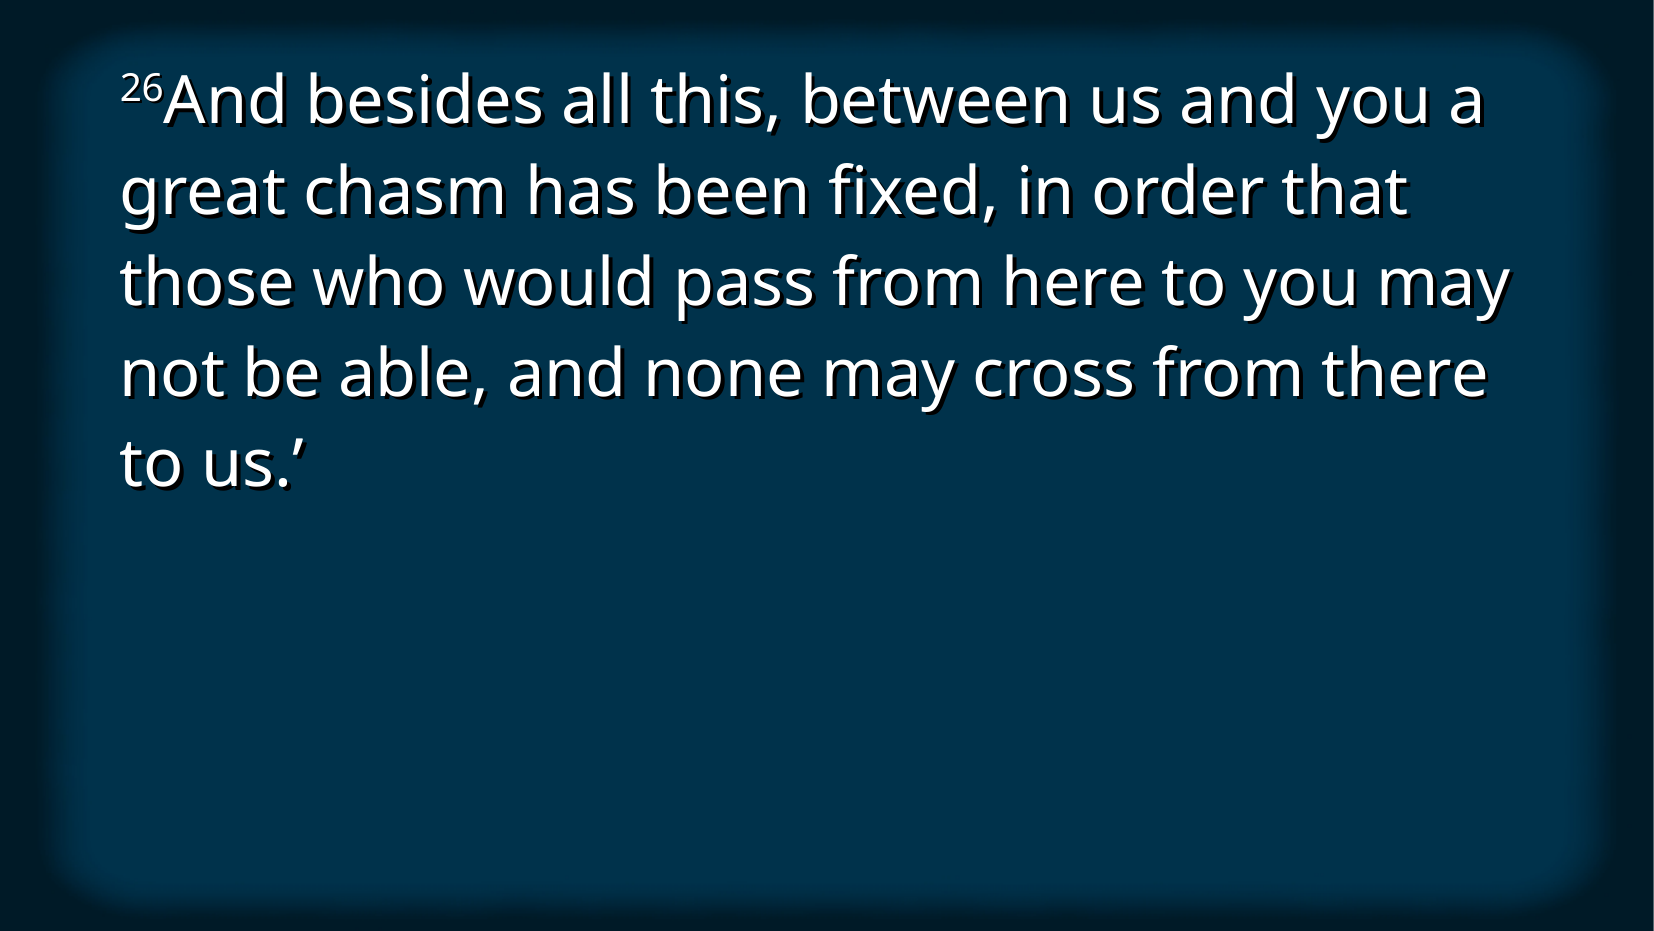

26And besides all this, between us and you a great chasm has been fixed, in order that those who would pass from here to you may not be able, and none may cross from there to us.’